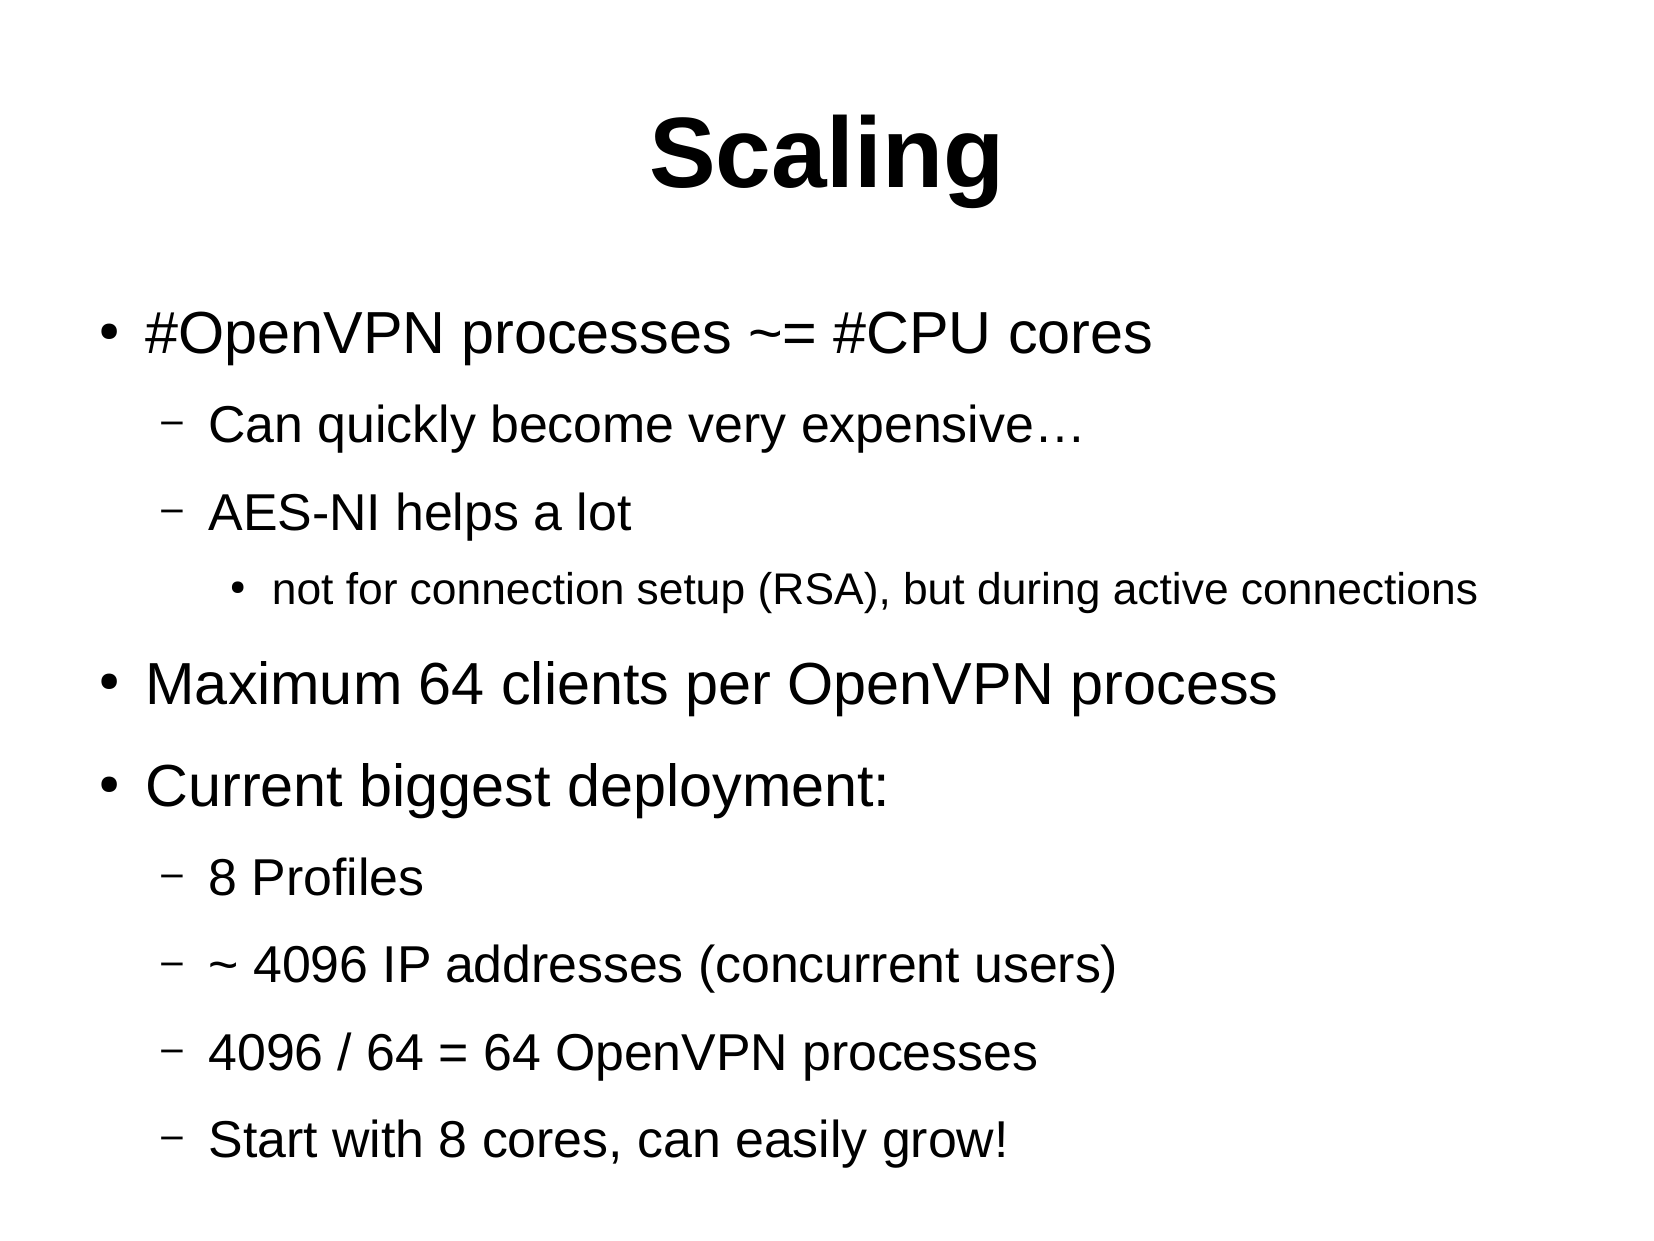

# Scaling
#OpenVPN processes ~= #CPU cores
Can quickly become very expensive…
AES-NI helps a lot
not for connection setup (RSA), but during active connections
Maximum 64 clients per OpenVPN process
Current biggest deployment:
8 Profiles
~ 4096 IP addresses (concurrent users)
4096 / 64 = 64 OpenVPN processes
Start with 8 cores, can easily grow!